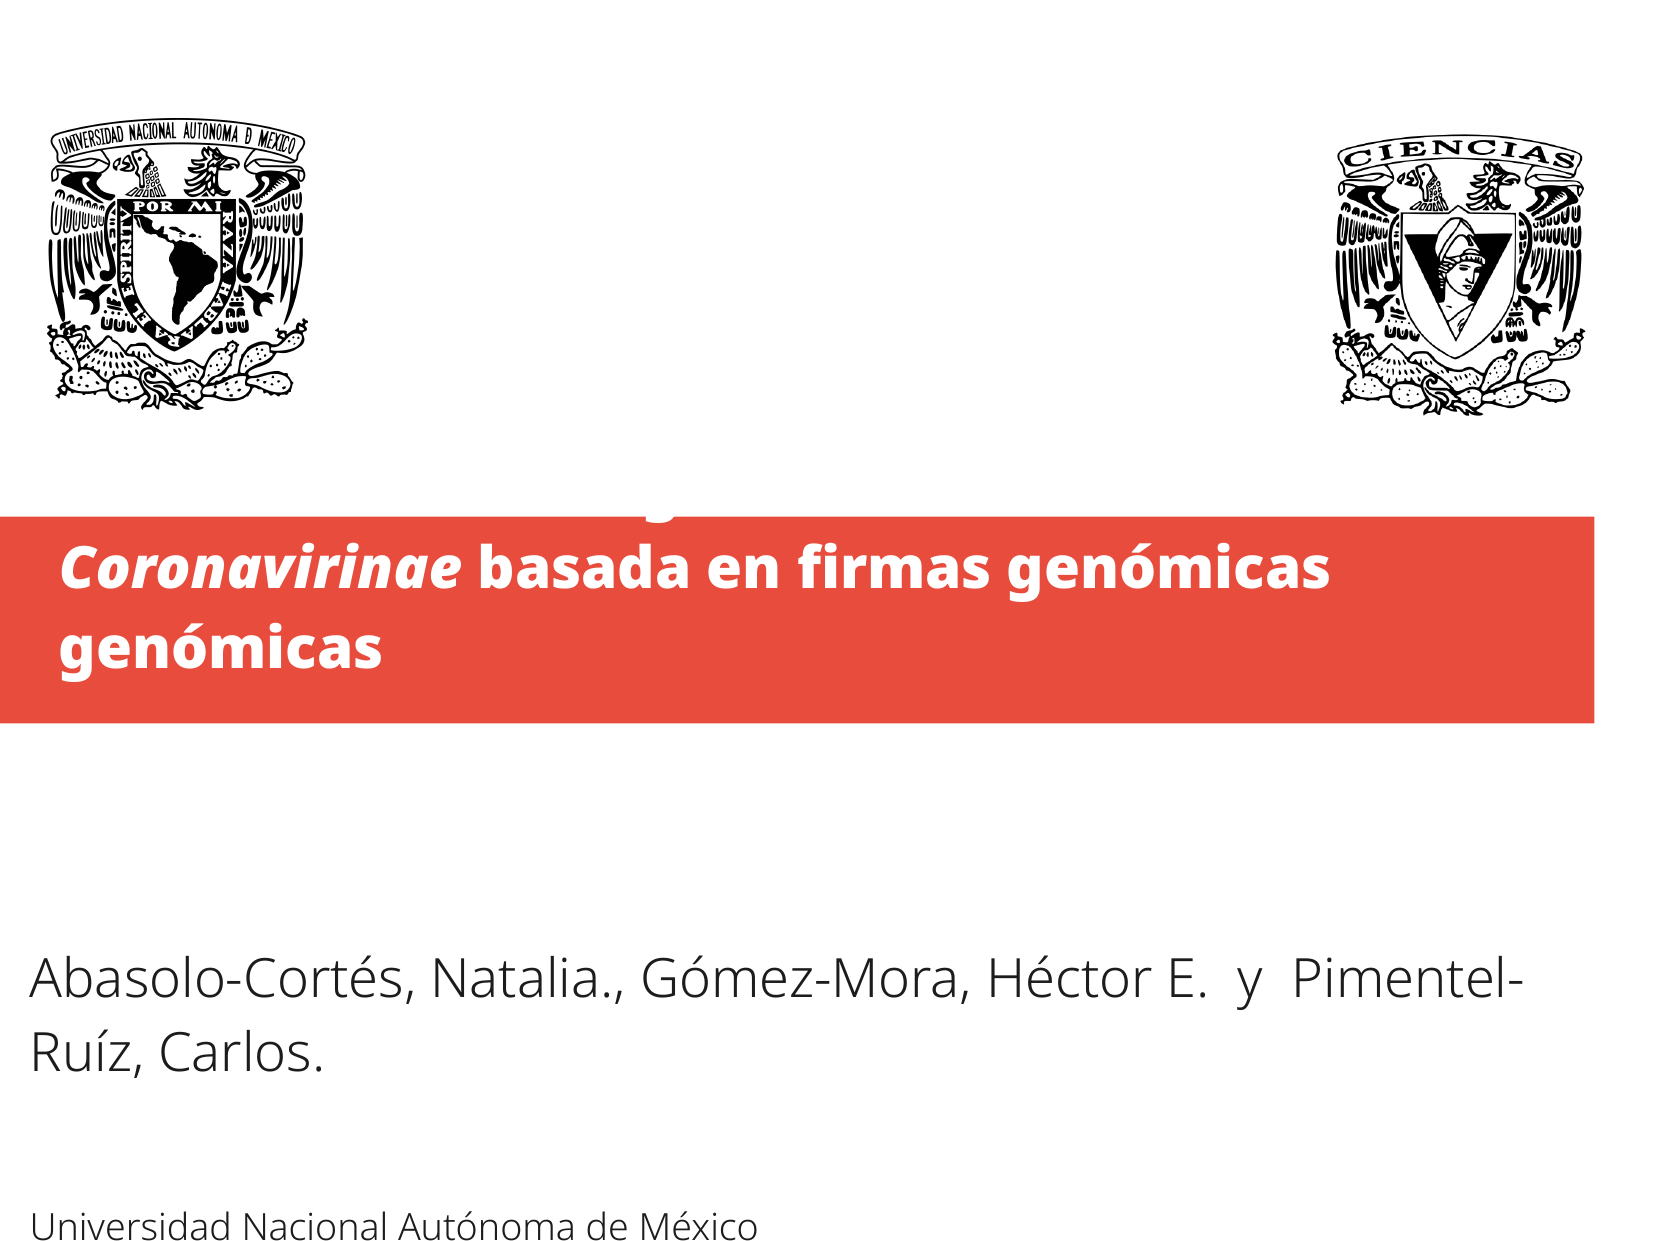

# Clasificación de los géneros de la subfamilia Coronavirinae basada en firmas genómicas genómicas
Abasolo-Cortés, Natalia., Gómez-Mora, Héctor E. y Pimentel-Ruíz, Carlos.
Universidad Nacional Autónoma de México
Facultad de Ciencias
Ciencias de la Computación
Genómica Computacional 7075